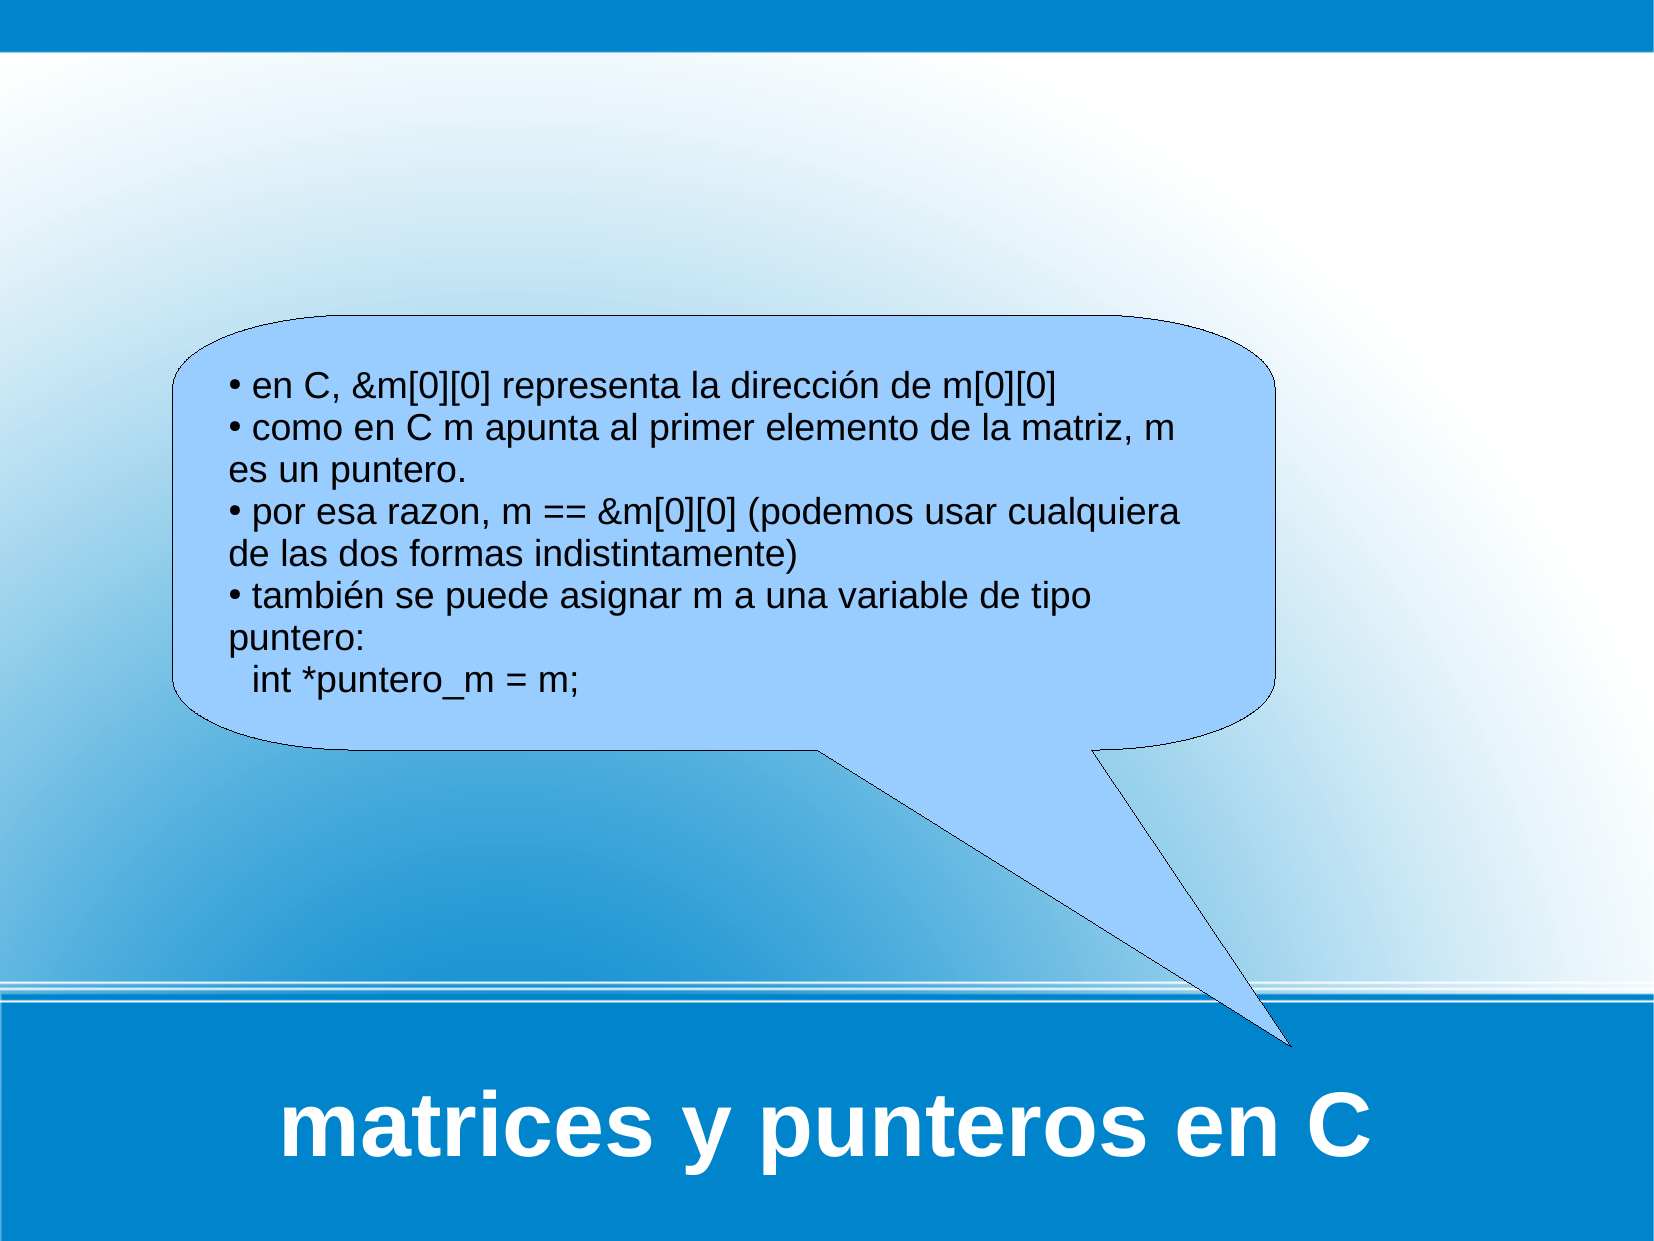

en C, &m[0][0] representa la dirección de m[0][0]
 como en C m apunta al primer elemento de la matriz, m es un puntero.
 por esa razon, m == &m[0][0] (podemos usar cualquiera de las dos formas indistintamente)
 también se puede asignar m a una variable de tipo puntero:
 int *puntero_m = m;
# matrices y punteros en C